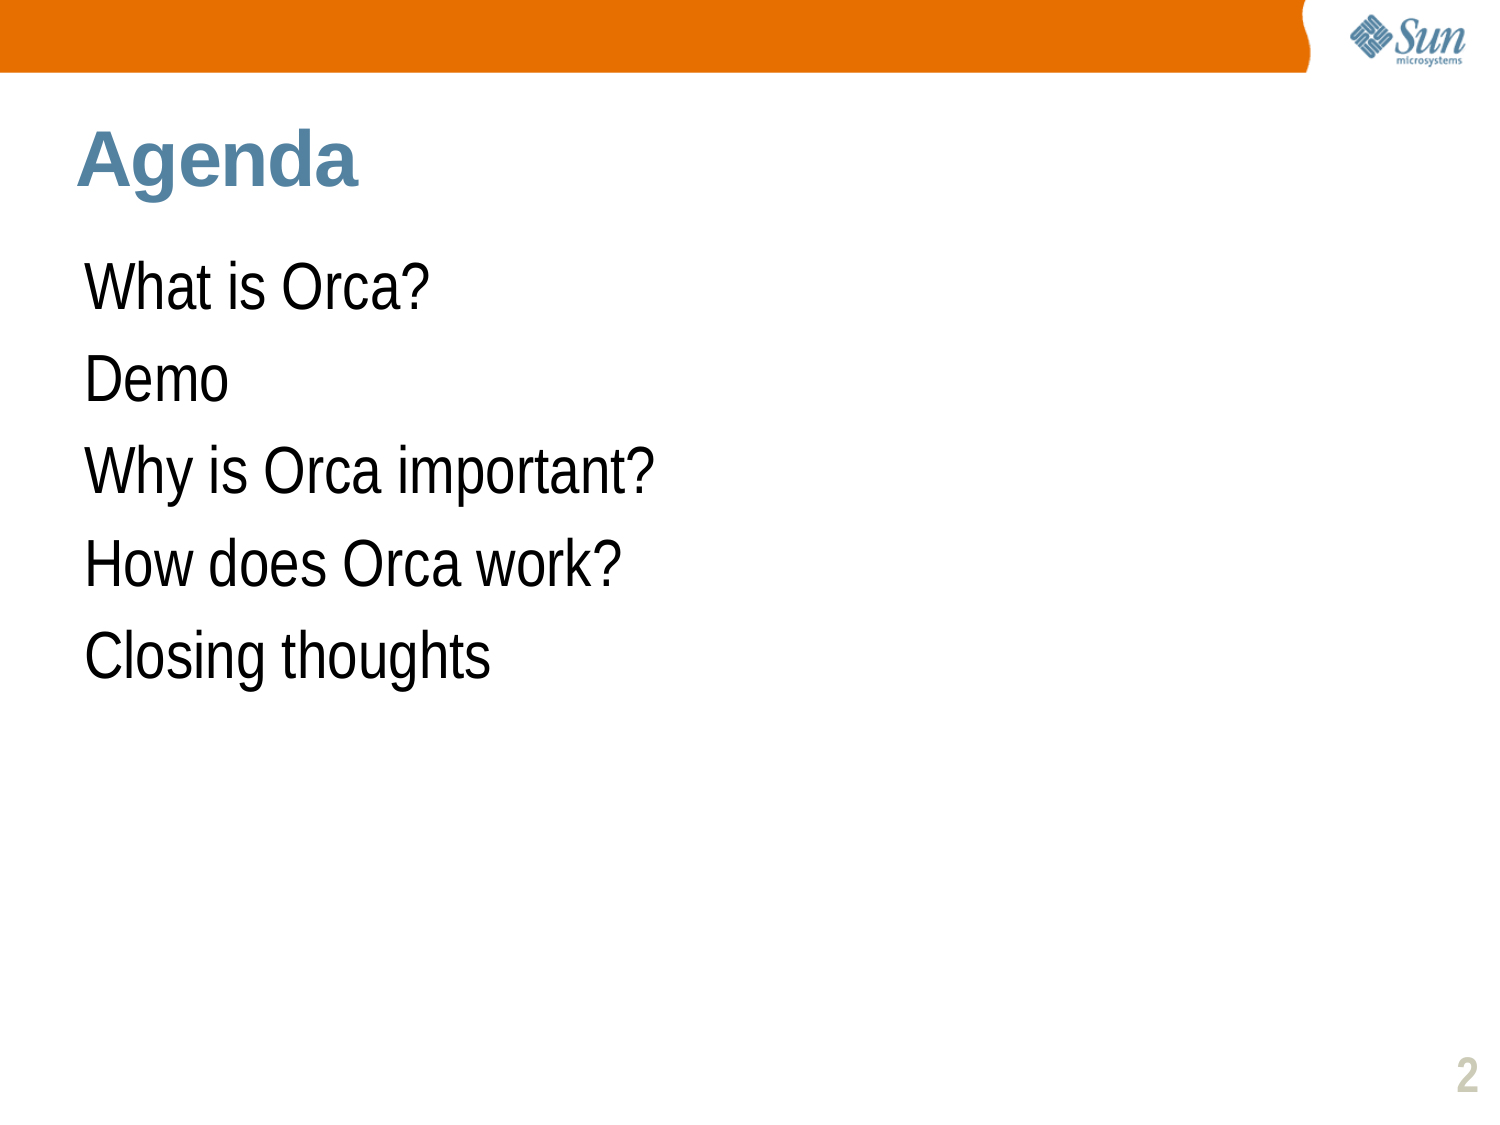

# Agenda
What is Orca?
Demo
Why is Orca important?
How does Orca work?
Closing thoughts